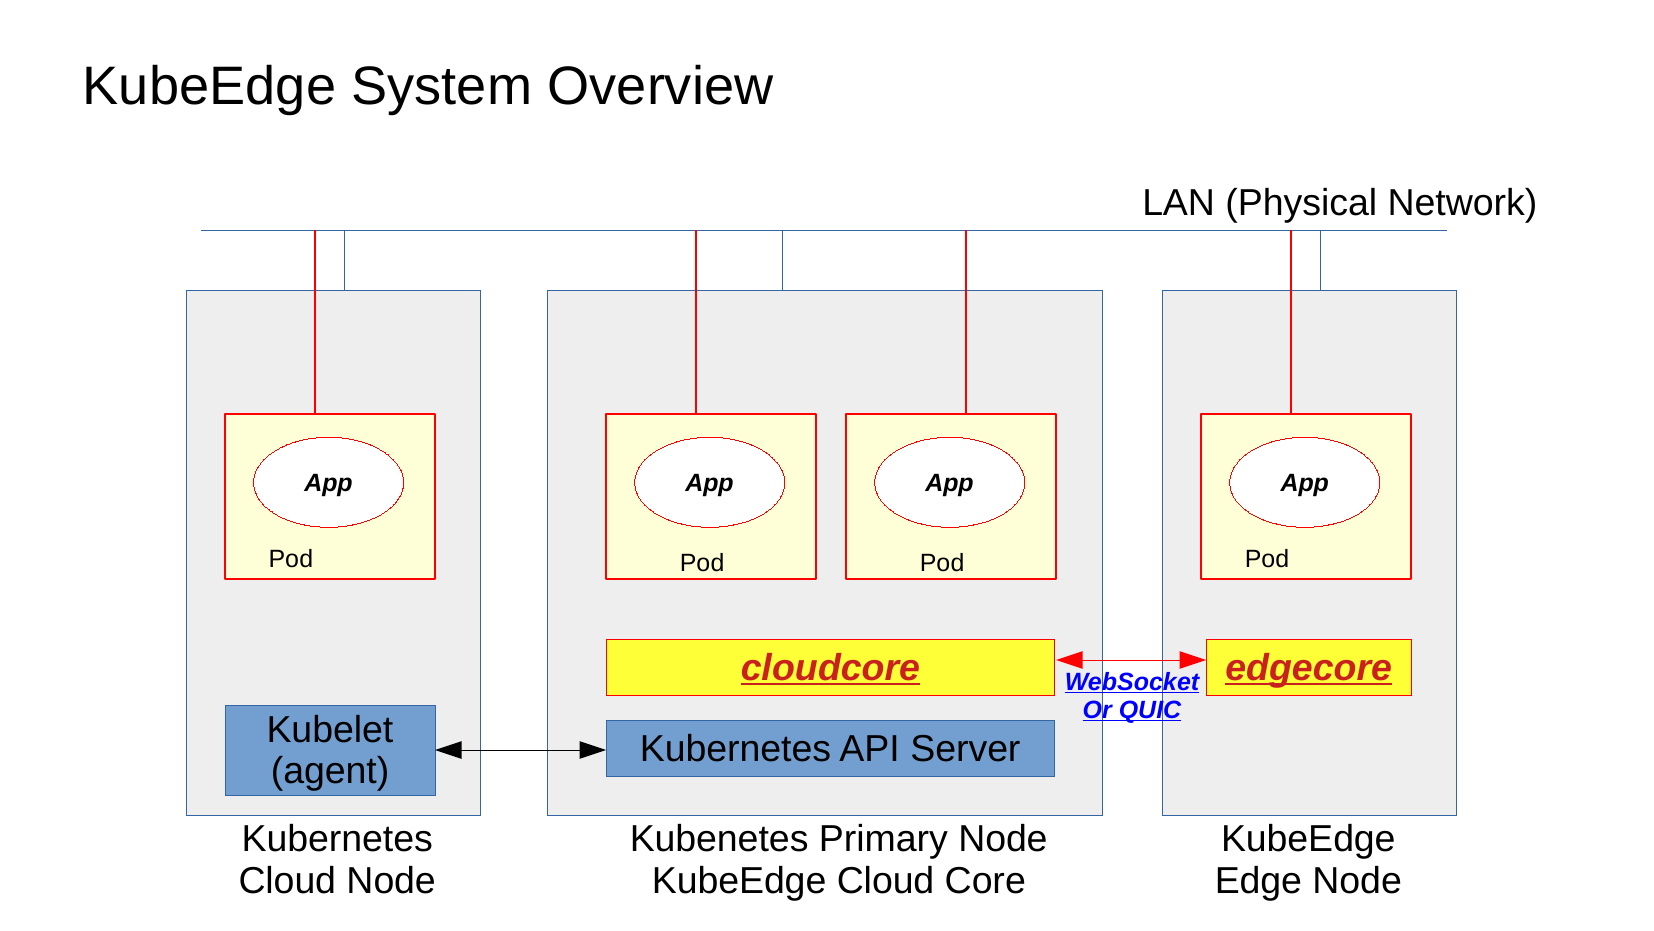

# KubeEdge System Overview
LAN (Physical Network)
App
App
App
App
Pod
Pod
Pod
Pod
cloudcore
edgecore
WebSocket
Or QUIC
Kubelet
(agent)
Kubernetes API Server
Kubernetes
Cloud Node
Kubenetes Primary Node
KubeEdge Cloud Core
KubeEdge
Edge Node